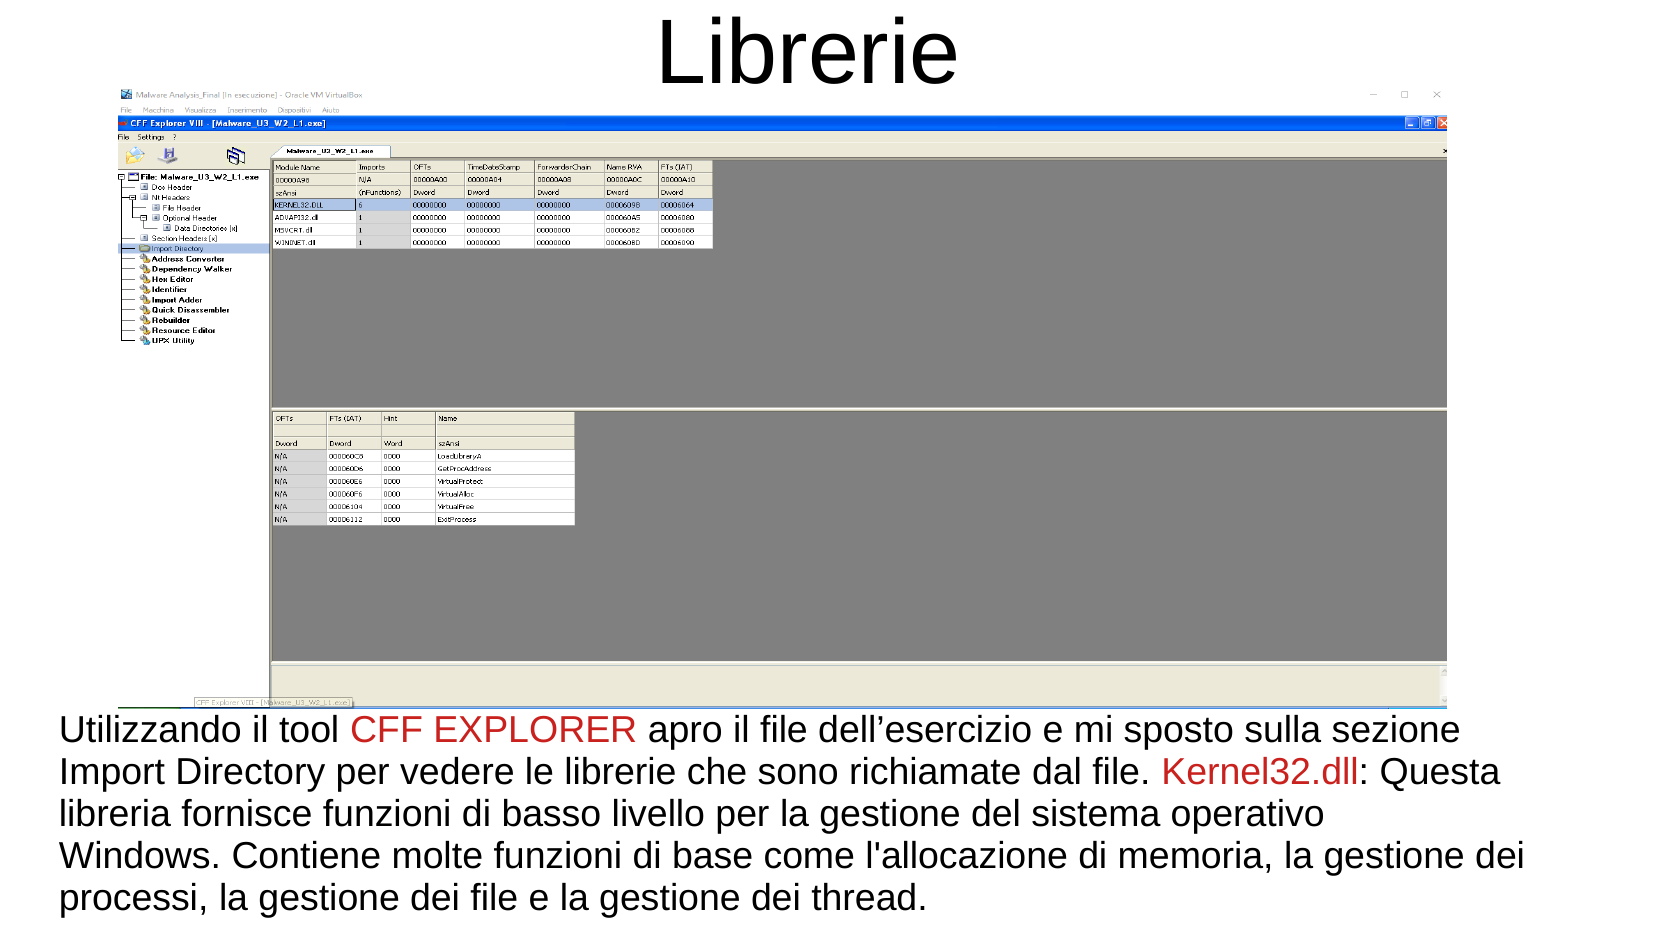

# Librerie
Utilizzando il tool CFF EXPLORER apro il file dell’esercizio e mi sposto sulla sezione Import Directory per vedere le librerie che sono richiamate dal file. Kernel32.dll: Questa libreria fornisce funzioni di basso livello per la gestione del sistema operativo
Windows. Contiene molte funzioni di base come l'allocazione di memoria, la gestione dei processi, la gestione dei file e la gestione dei thread.